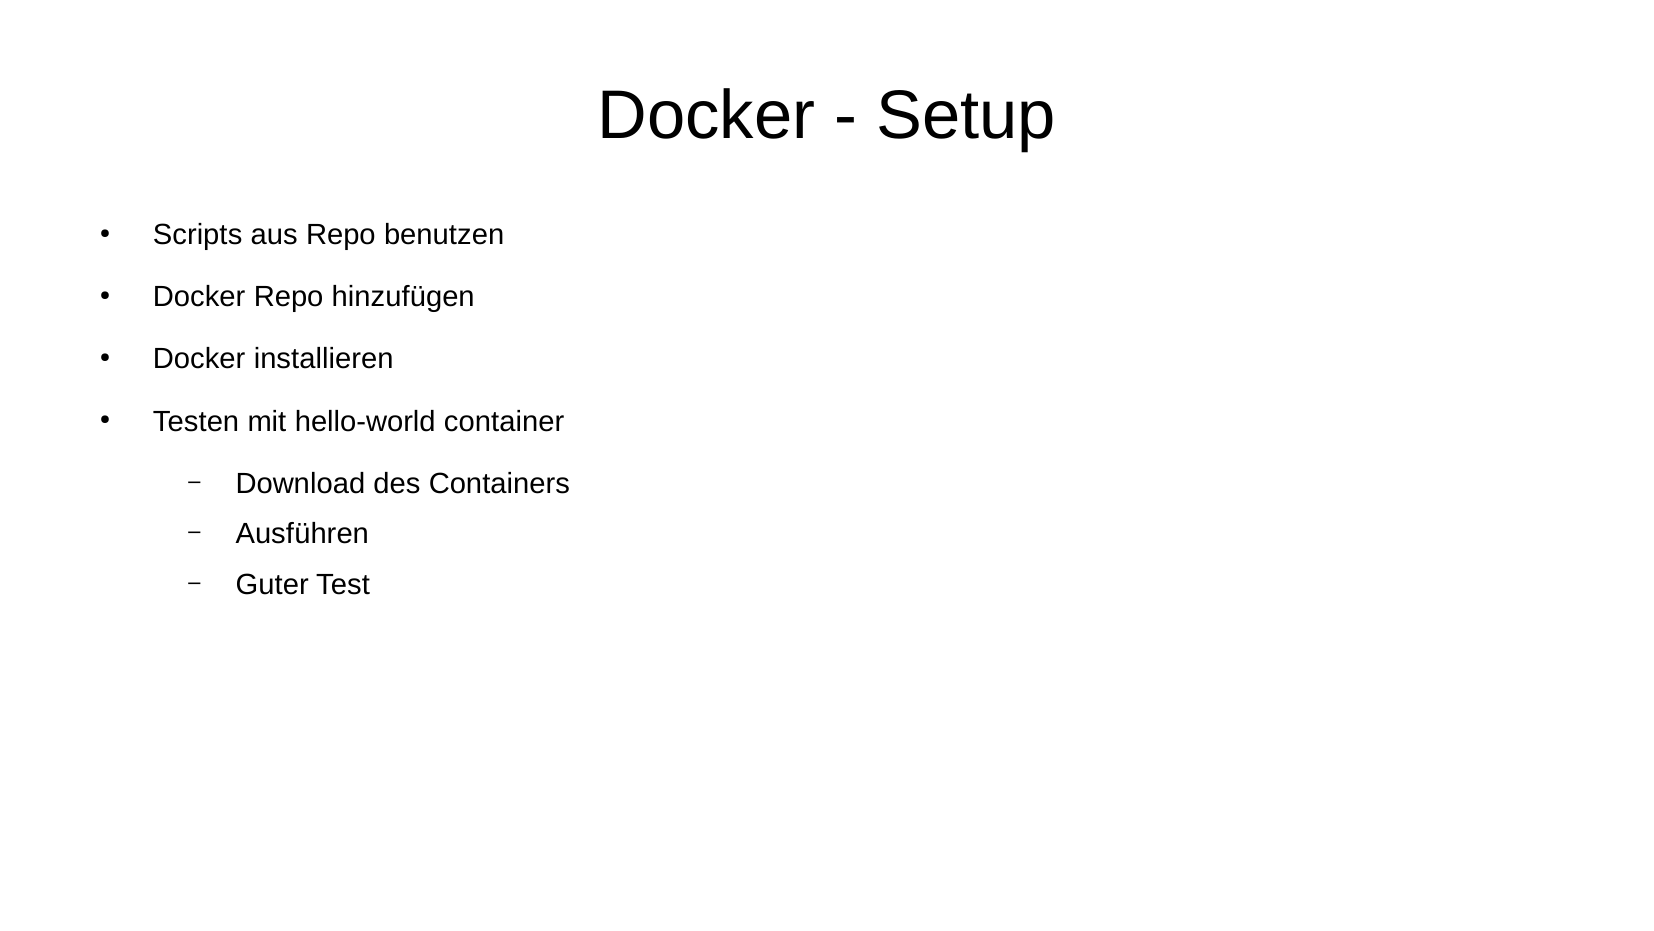

Docker - Setup
# Scripts aus Repo benutzen
Docker Repo hinzufügen
Docker installieren
Testen mit hello-world container
Download des Containers
Ausführen
Guter Test